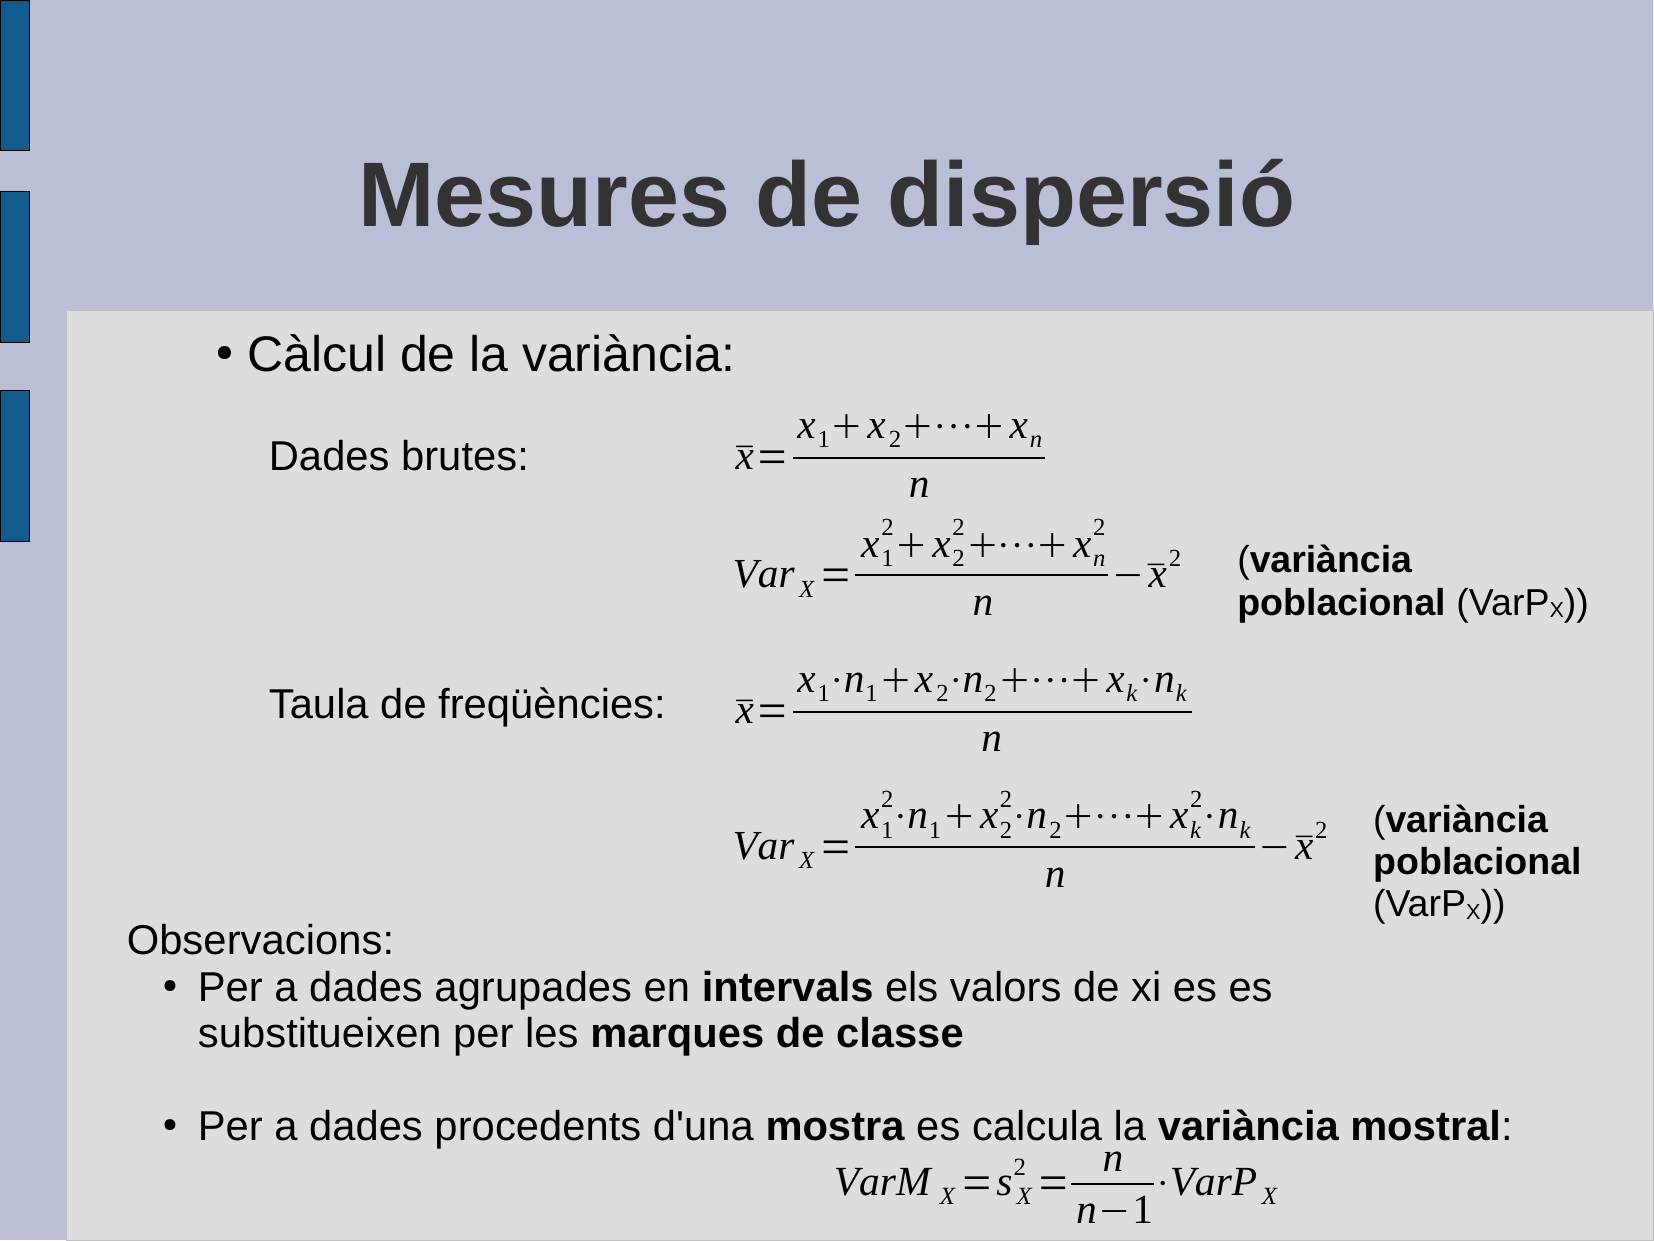

# Mesures de dispersió
 Càlcul de la variància:
Dades brutes:
(variància poblacional (VarPX))
Taula de freqüències:
(variància poblacional (VarPX))
Observacions:
Per a dades agrupades en intervals els valors de xi es es substitueixen per les marques de classe
Per a dades procedents d'una mostra es calcula la variància mostral: